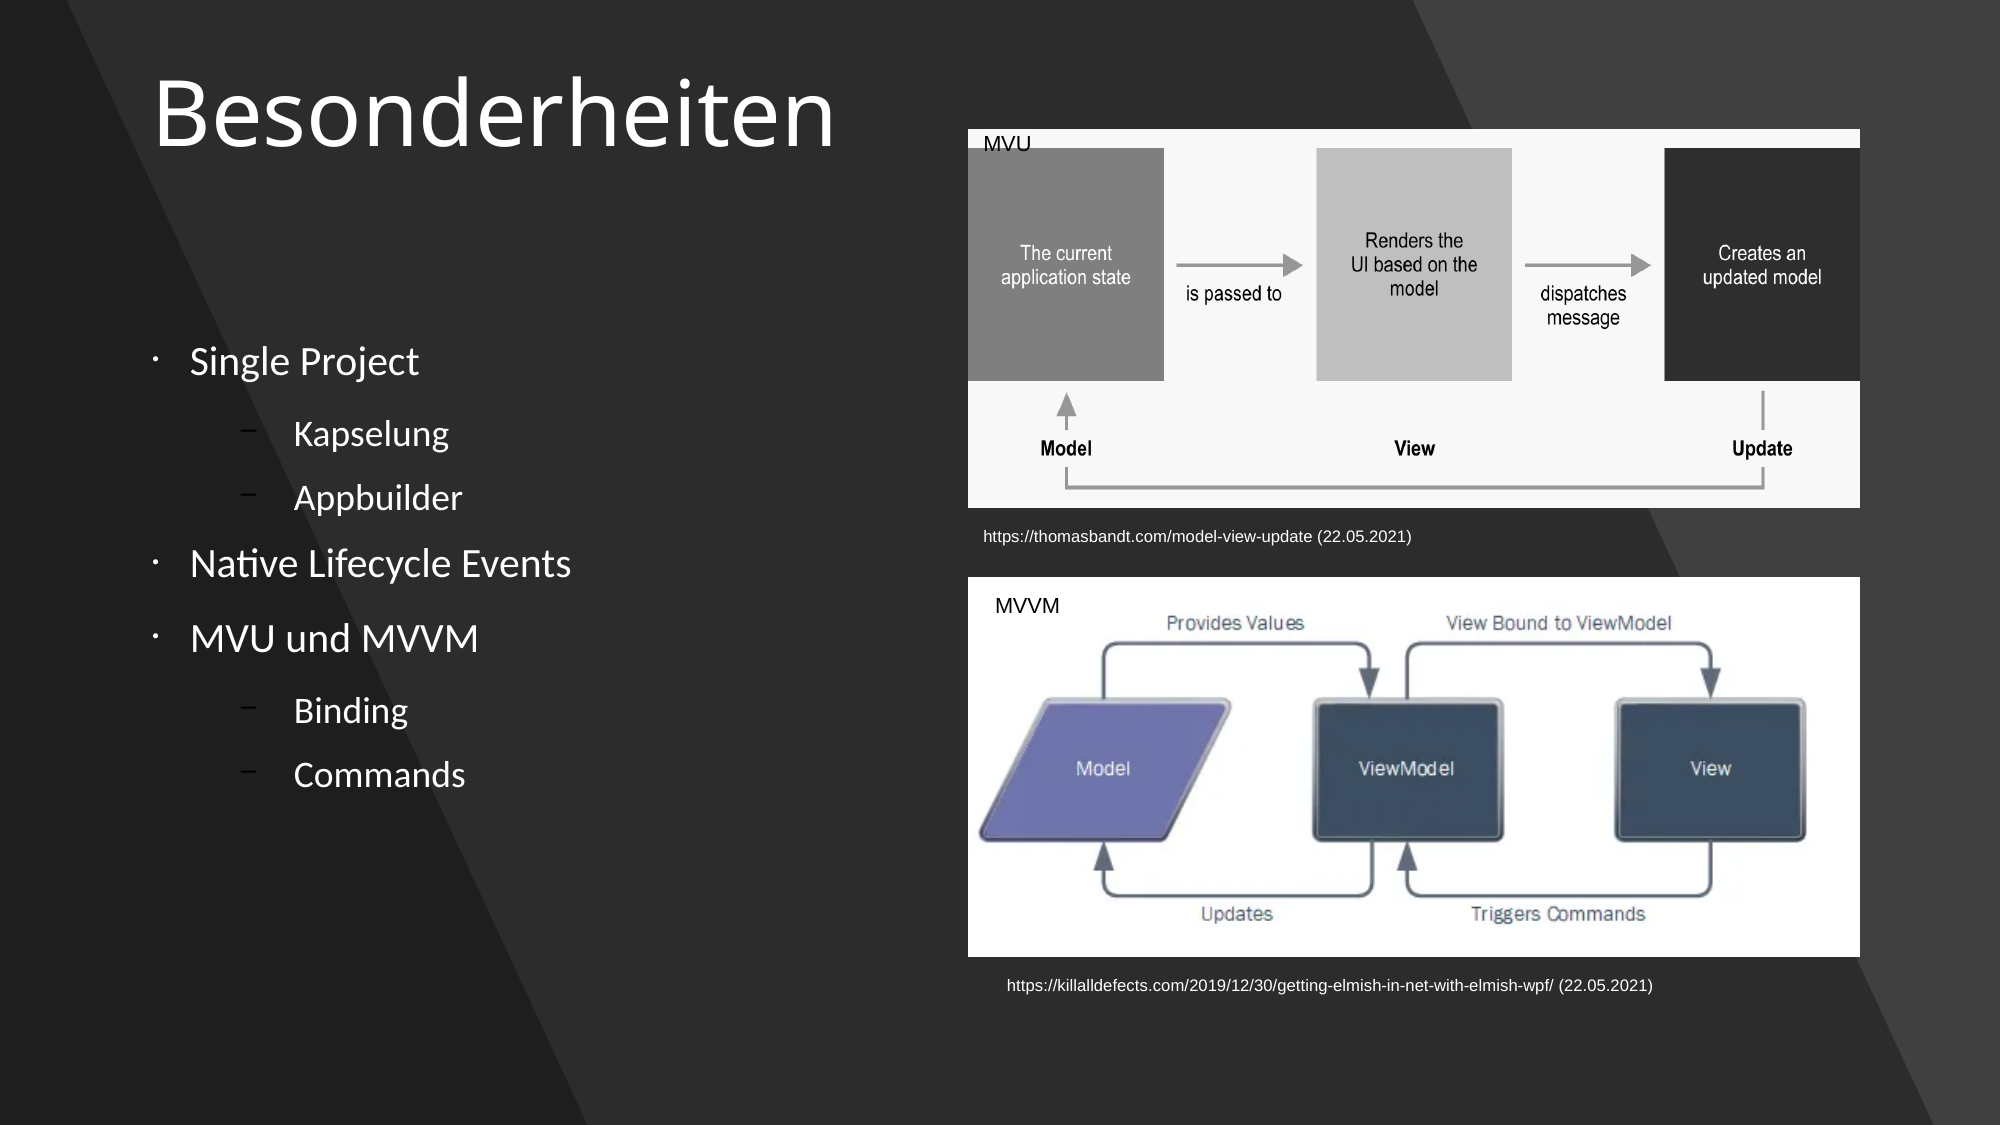

# Besonderheiten
MVU
Single Project
Kapselung
Appbuilder
Native Lifecycle Events
MVU und MVVM
Binding
Commands
https://thomasbandt.com/model-view-update (22.05.2021)
MVVM
https://killalldefects.com/2019/12/30/getting-elmish-in-net-with-elmish-wpf/ (22.05.2021)